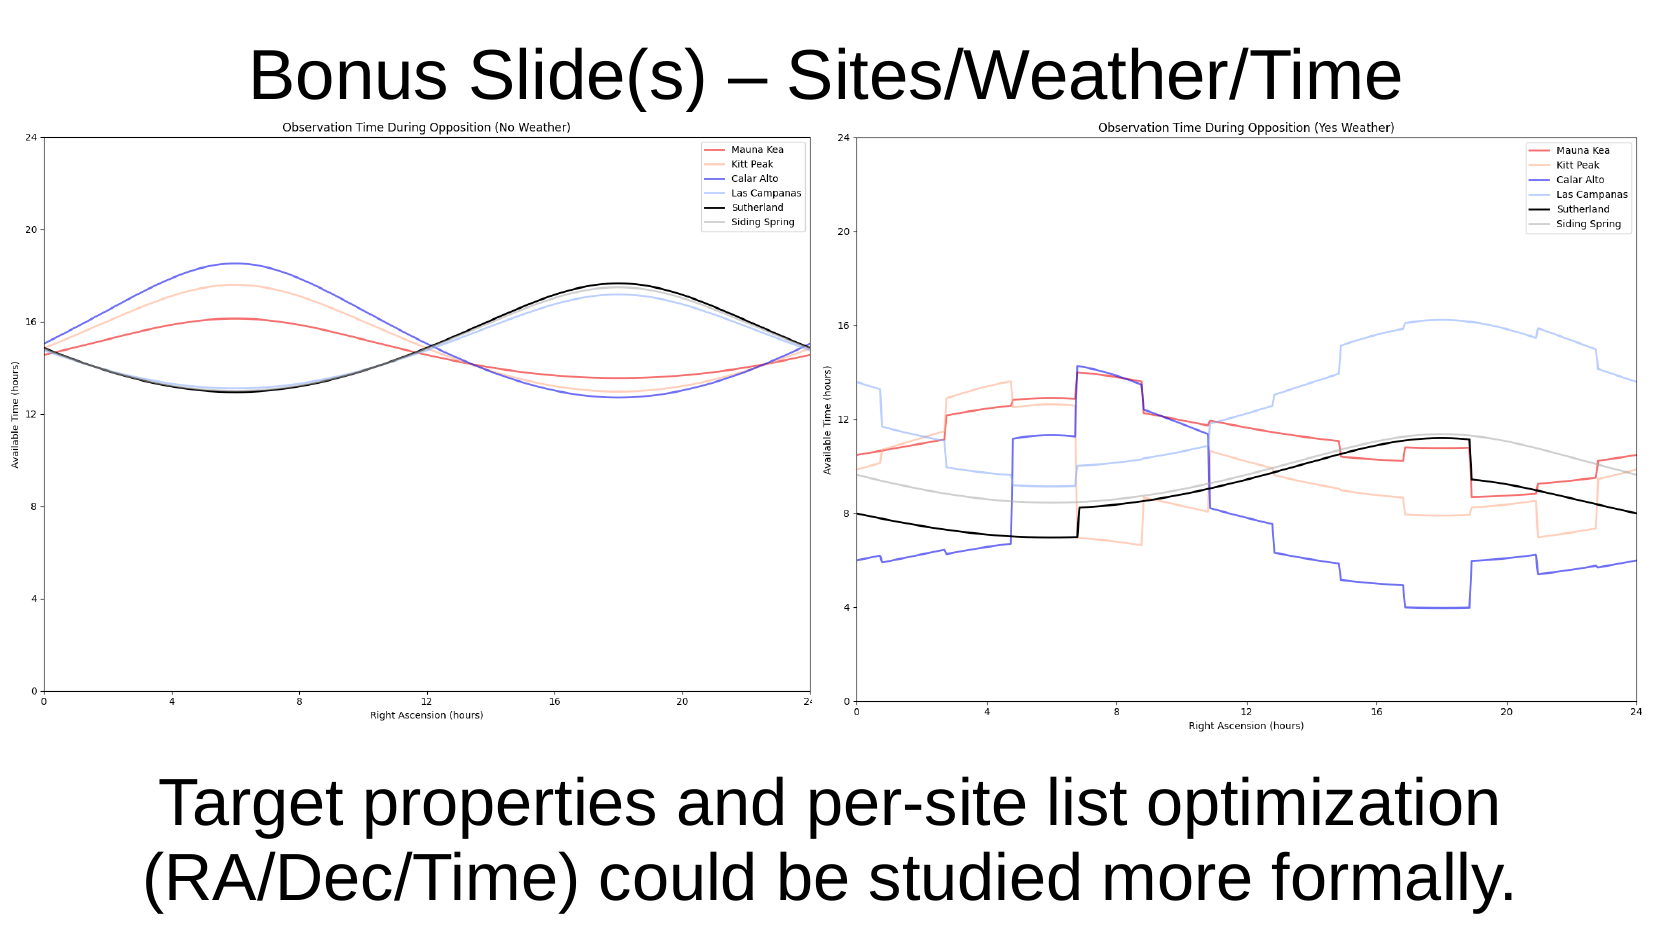

# Bonus Slide(s) – Sites/Weather/Time
Target properties and per-site list optimization (RA/Dec/Time) could be studied more formally.